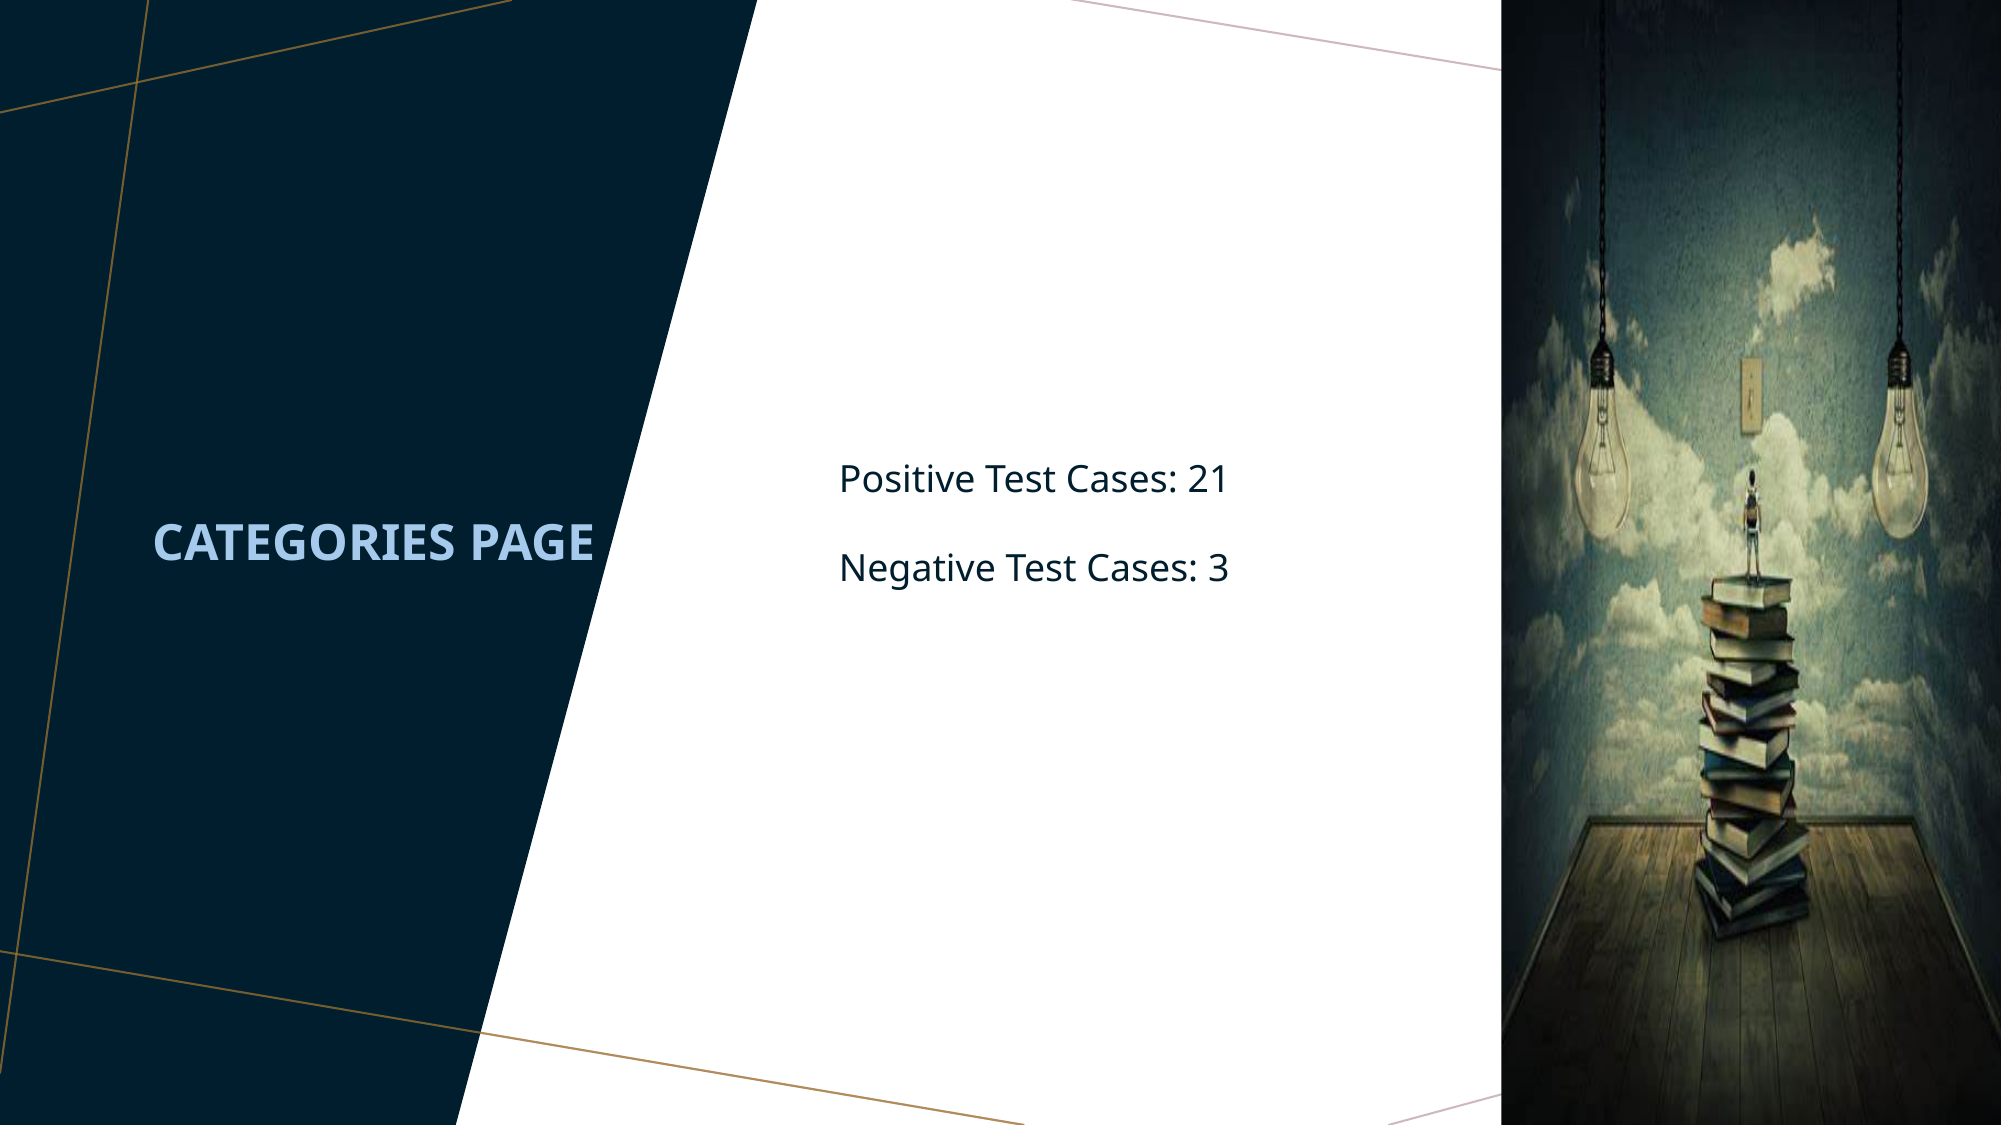

# Categories Page
Positive Test Cases: 21
Negative Test Cases: 3